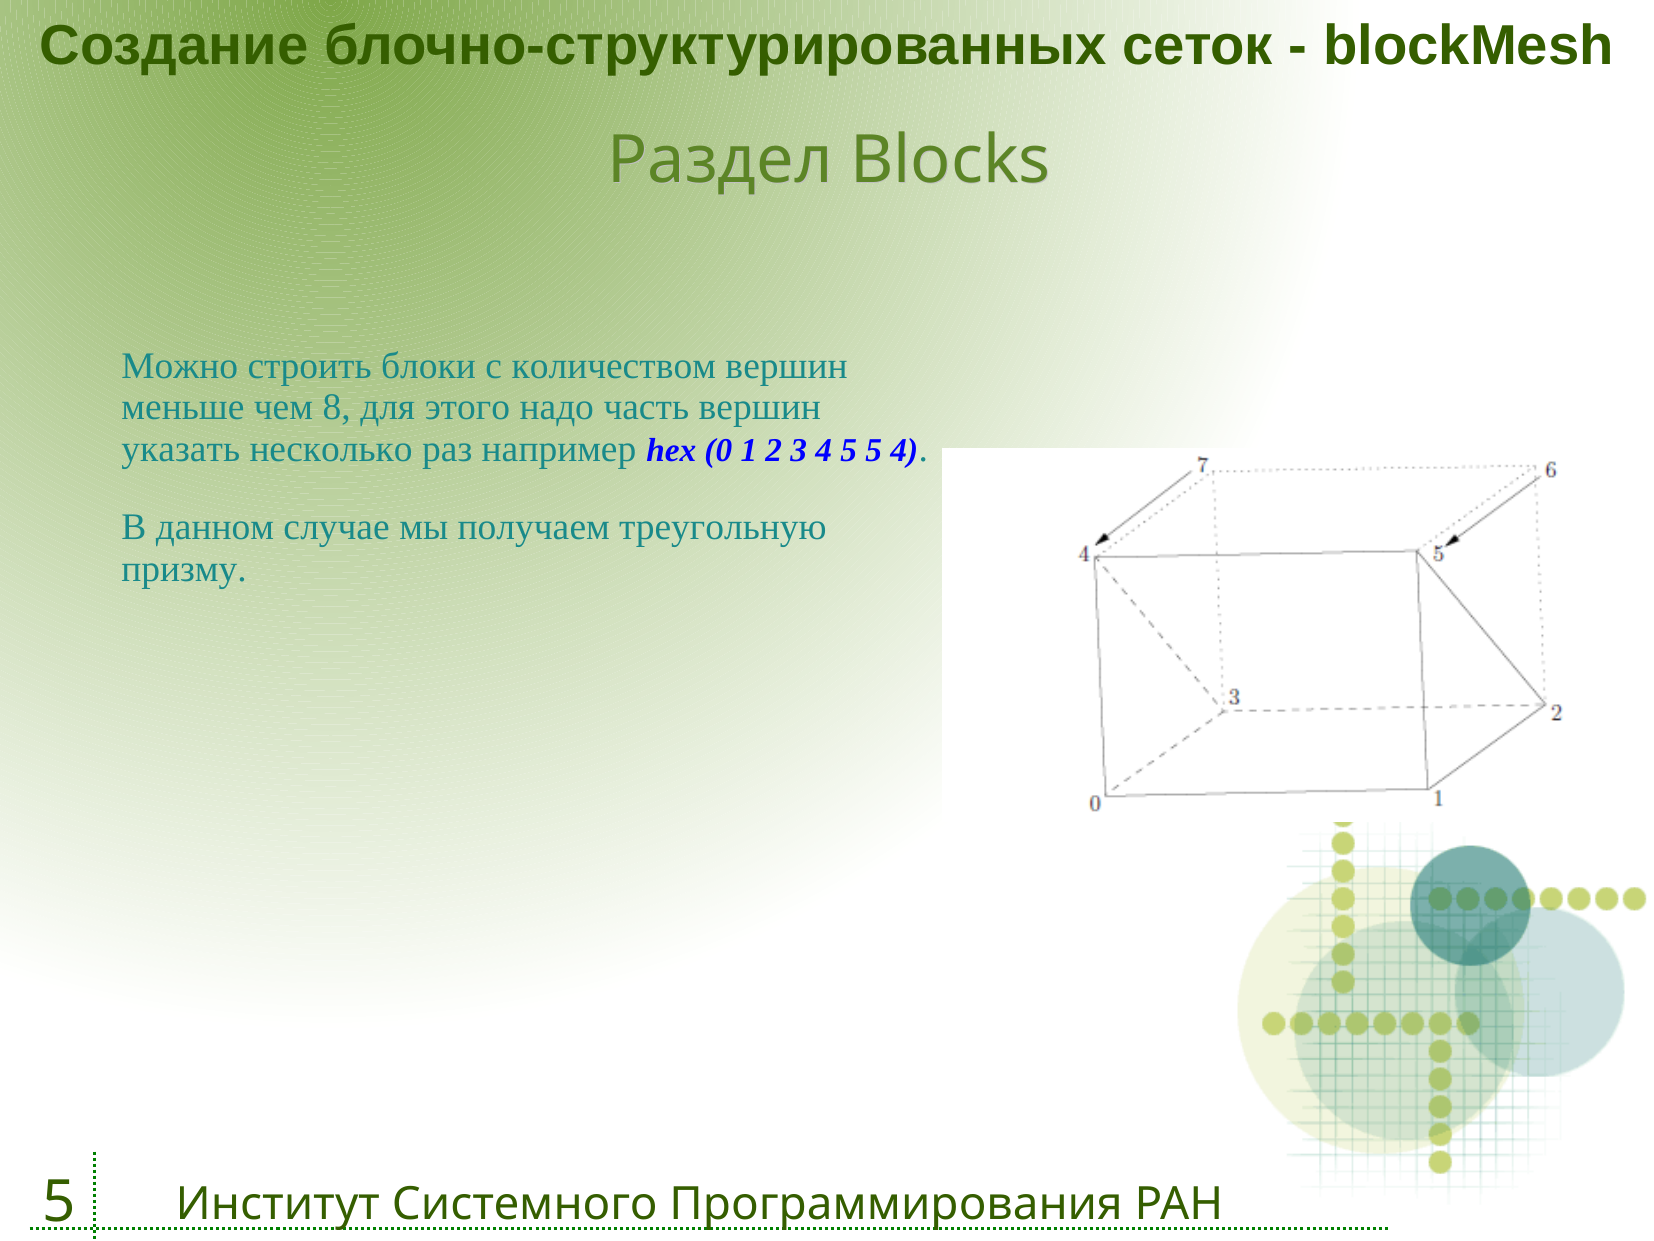

# Раздел Bloсks
Можно строить блоки с количеством вершин меньше чем 8, для этого надо часть вершин указать несколько раз например hex (0 1 2 3 4 5 5 4).
В данном случае мы получаем треугольную призму.